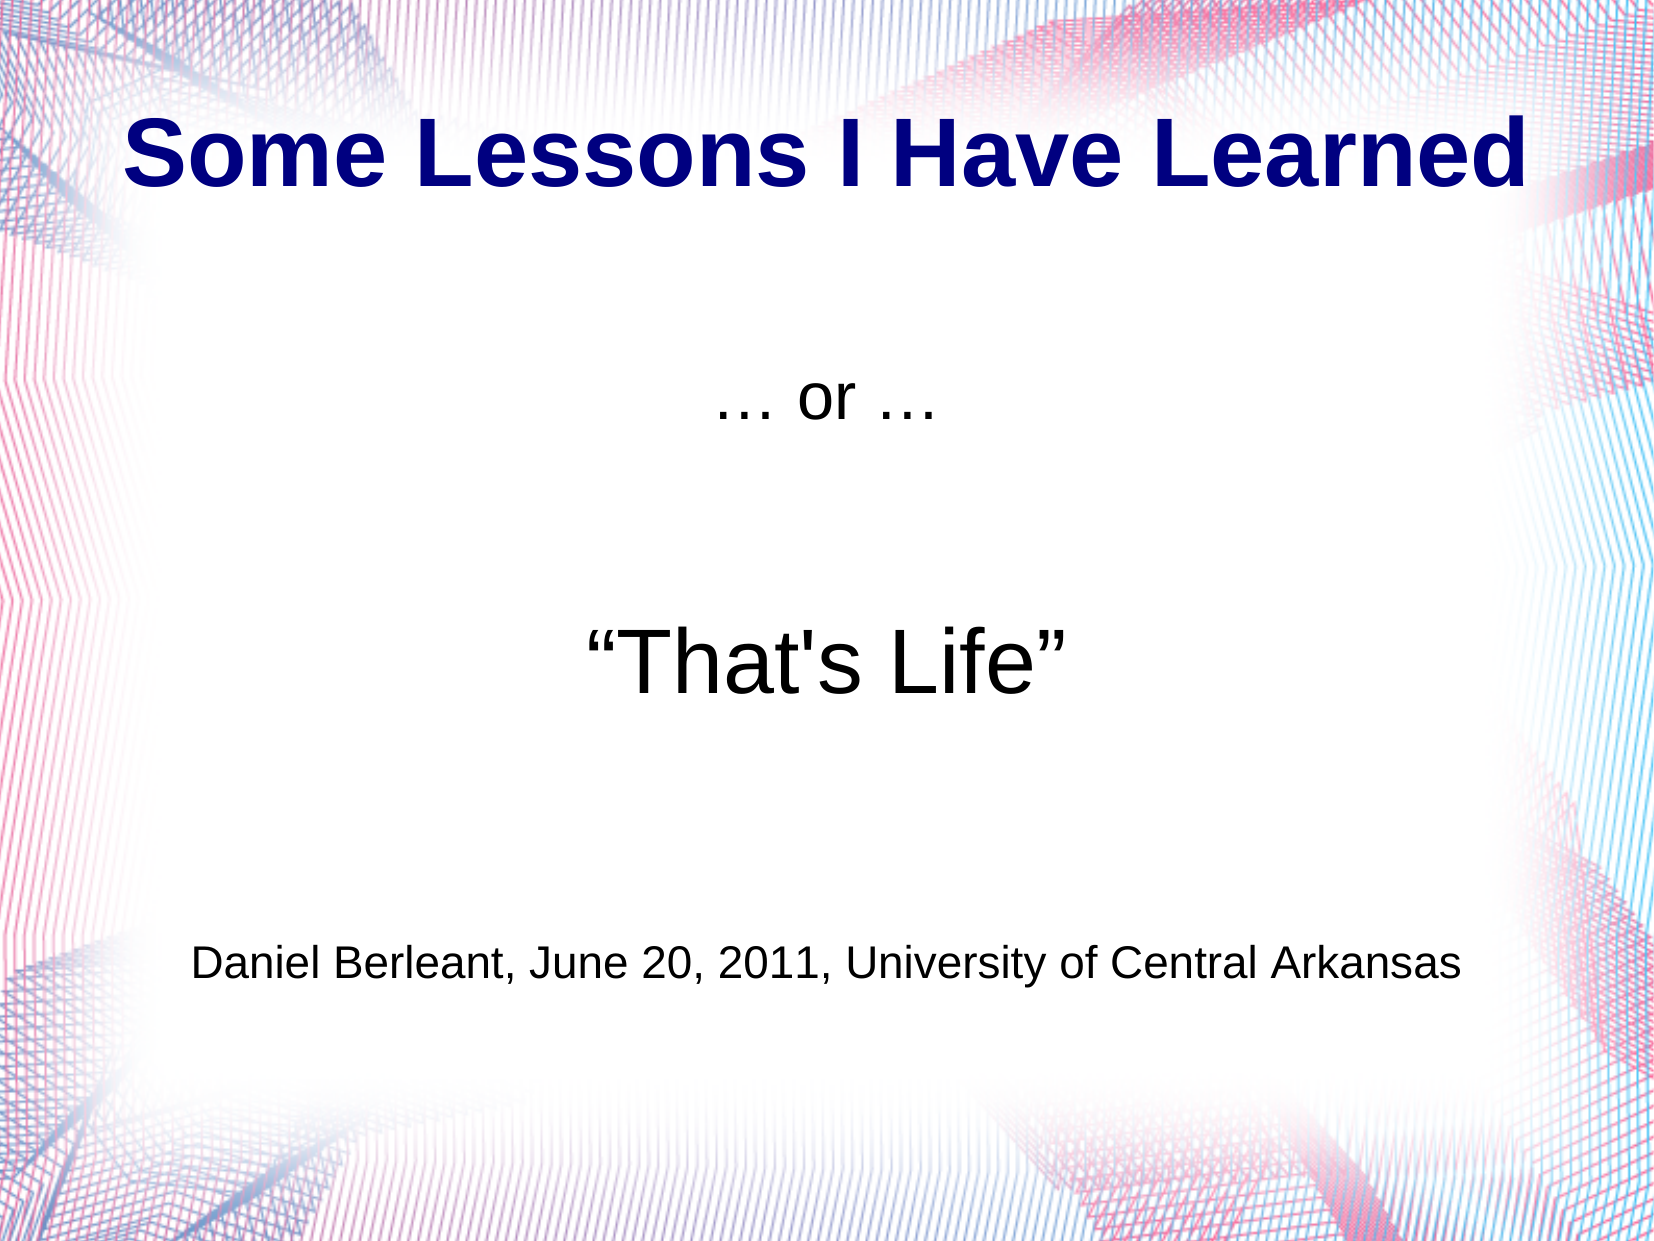

# Some Lessons I Have Learned
… or …
“That's Life”
Daniel Berleant, June 20, 2011, University of Central Arkansas